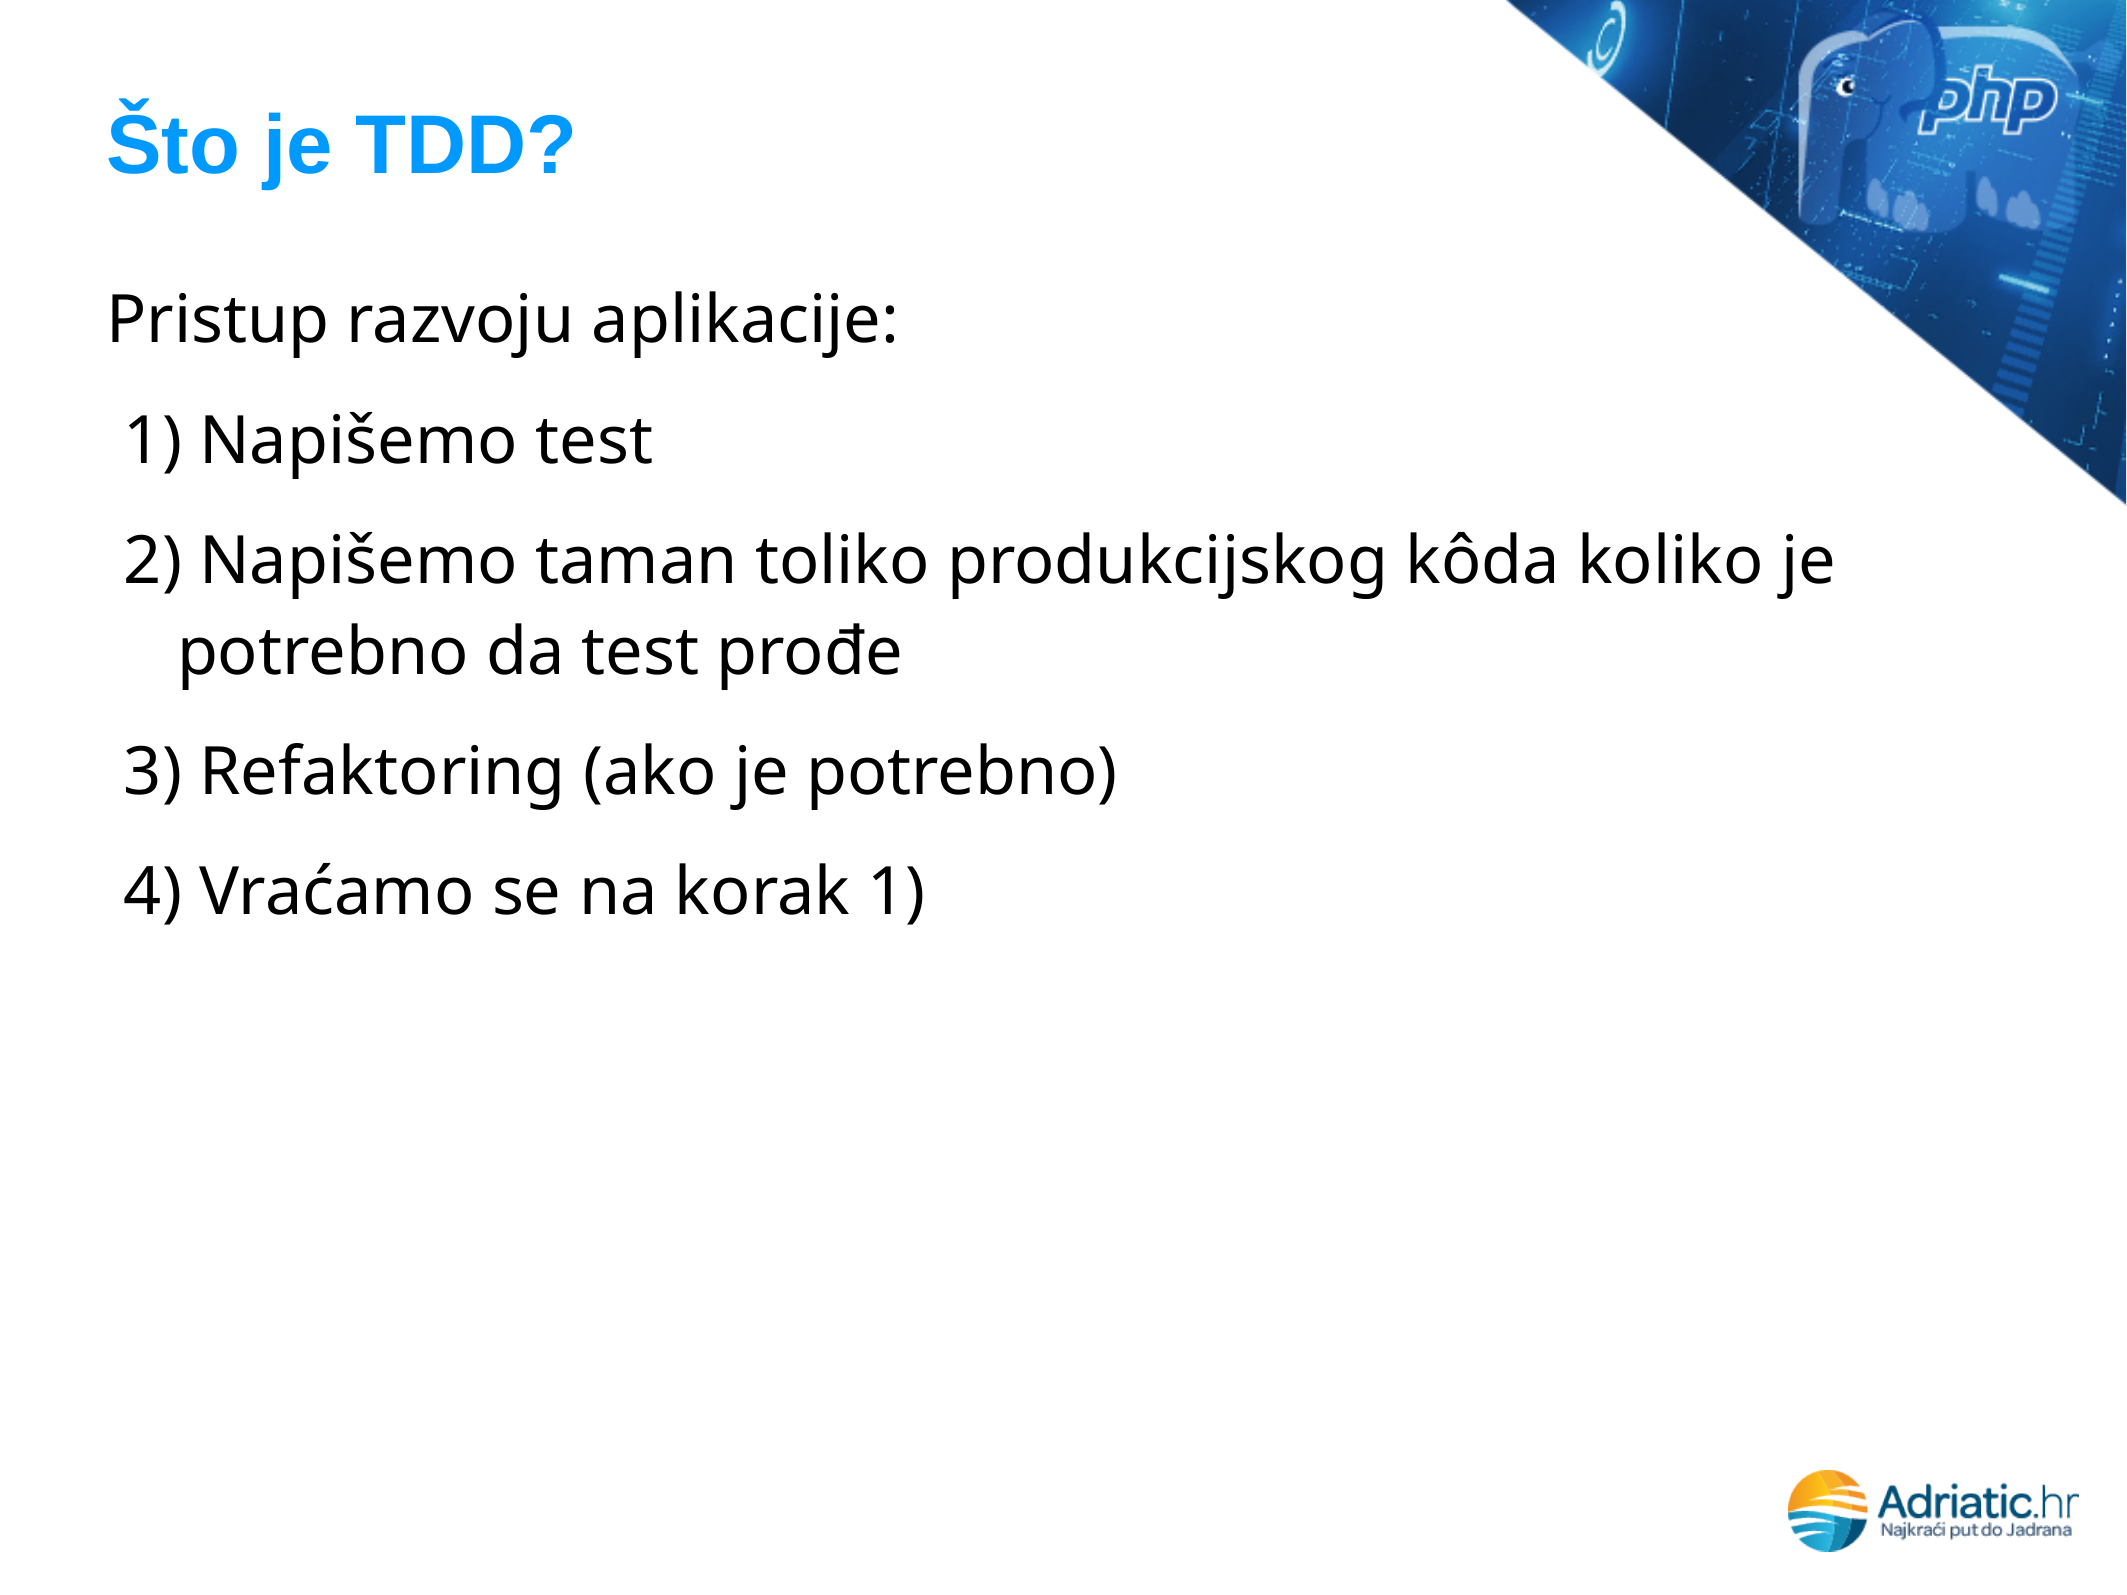

# Što je TDD?
Pristup razvoju aplikacije:
 Napišemo test
 Napišemo taman toliko produkcijskog kôda koliko je potrebno da test prođe
 Refaktoring (ako je potrebno)
 Vraćamo se na korak 1)